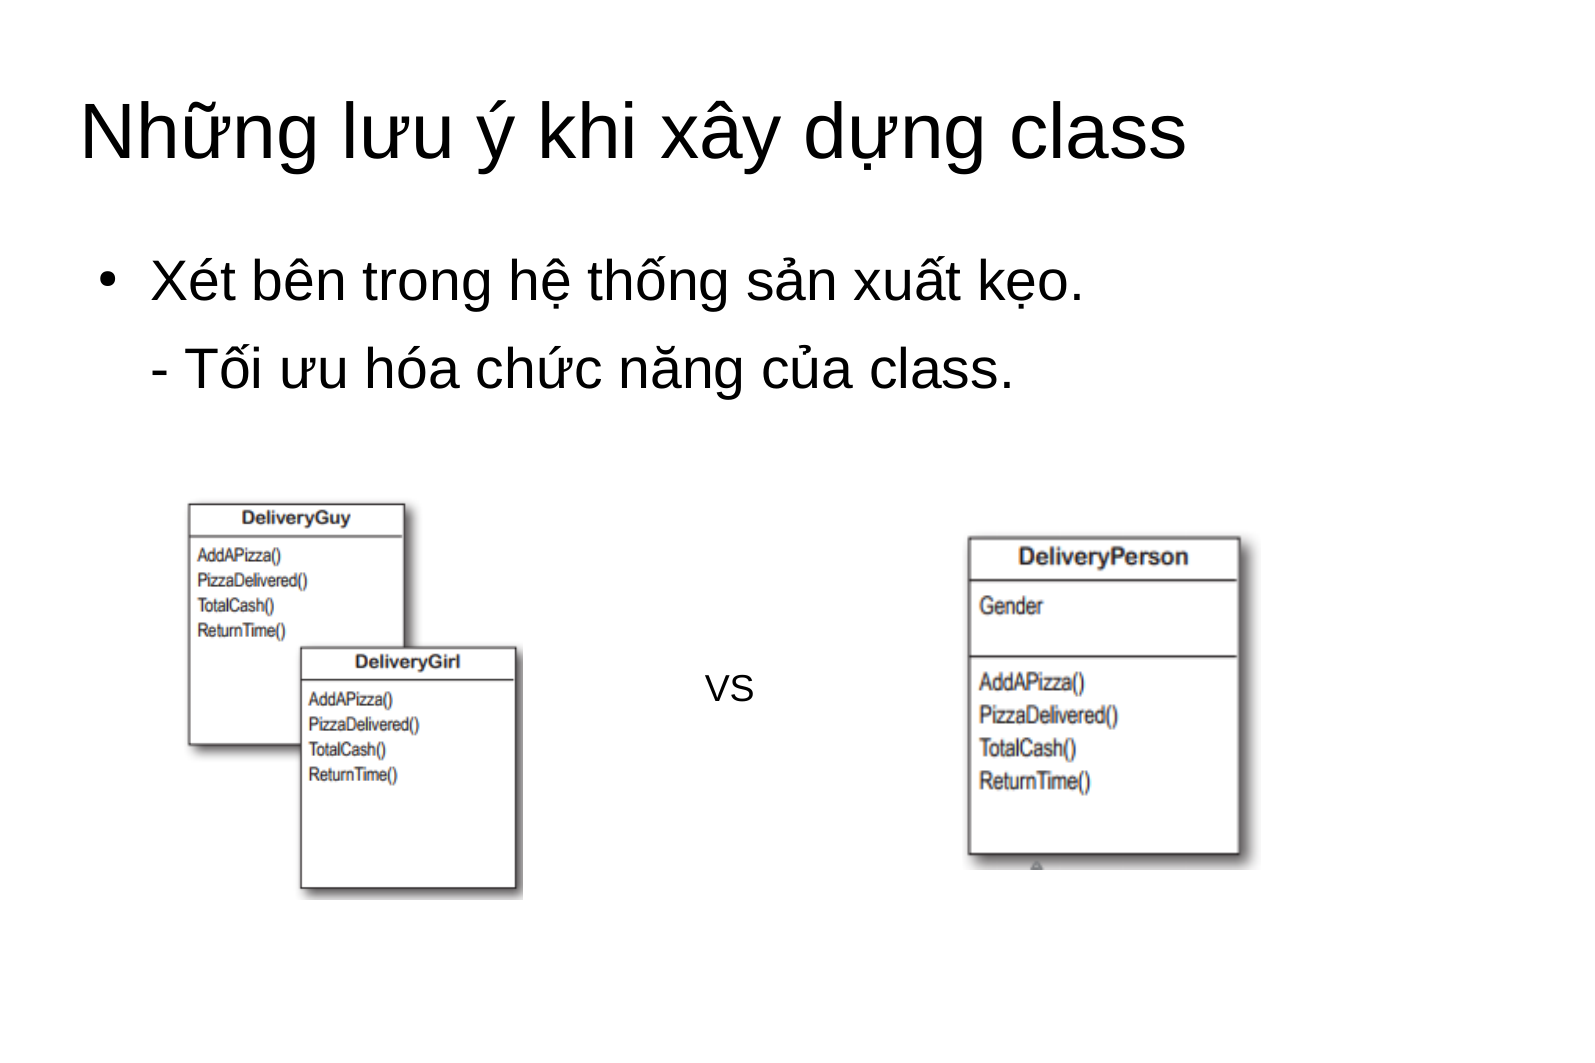

# Những lưu ý khi xây dựng class
Xét bên trong hệ thống sản xuất kẹo.
- Tối ưu hóa chức năng của class.
VS